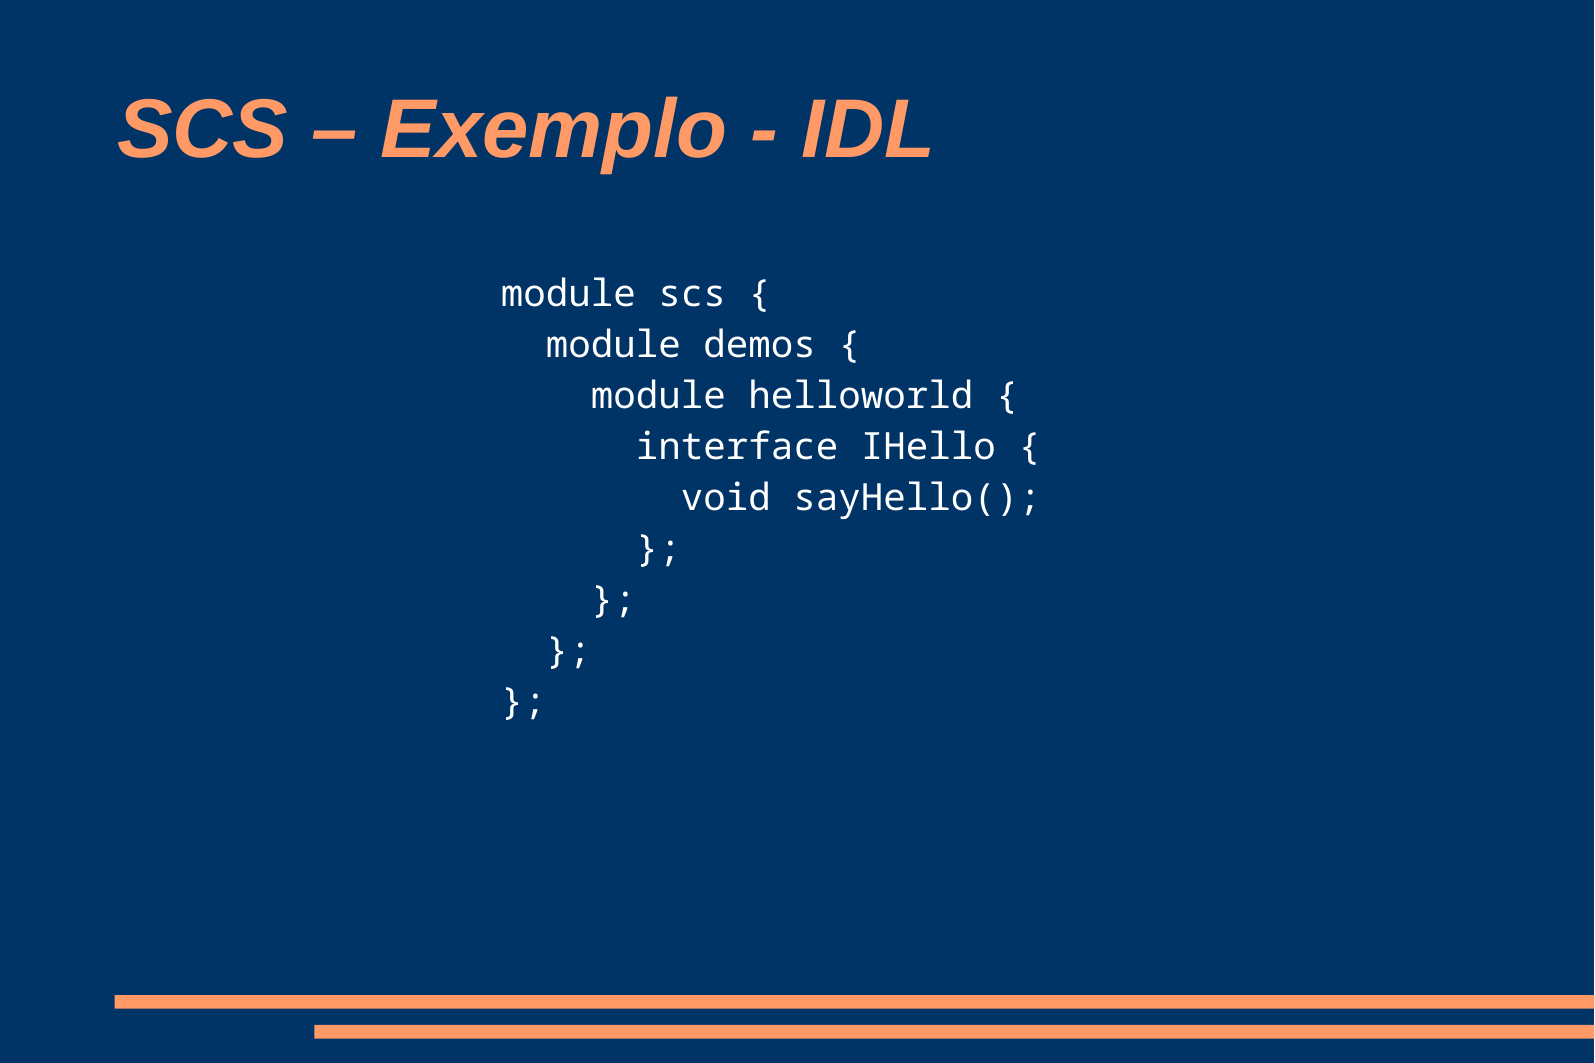

# SCS – Exemplo - IDL
module scs {
 module demos {
 module helloworld {
 interface IHello {
 void sayHello();
 };
 };
 };
};